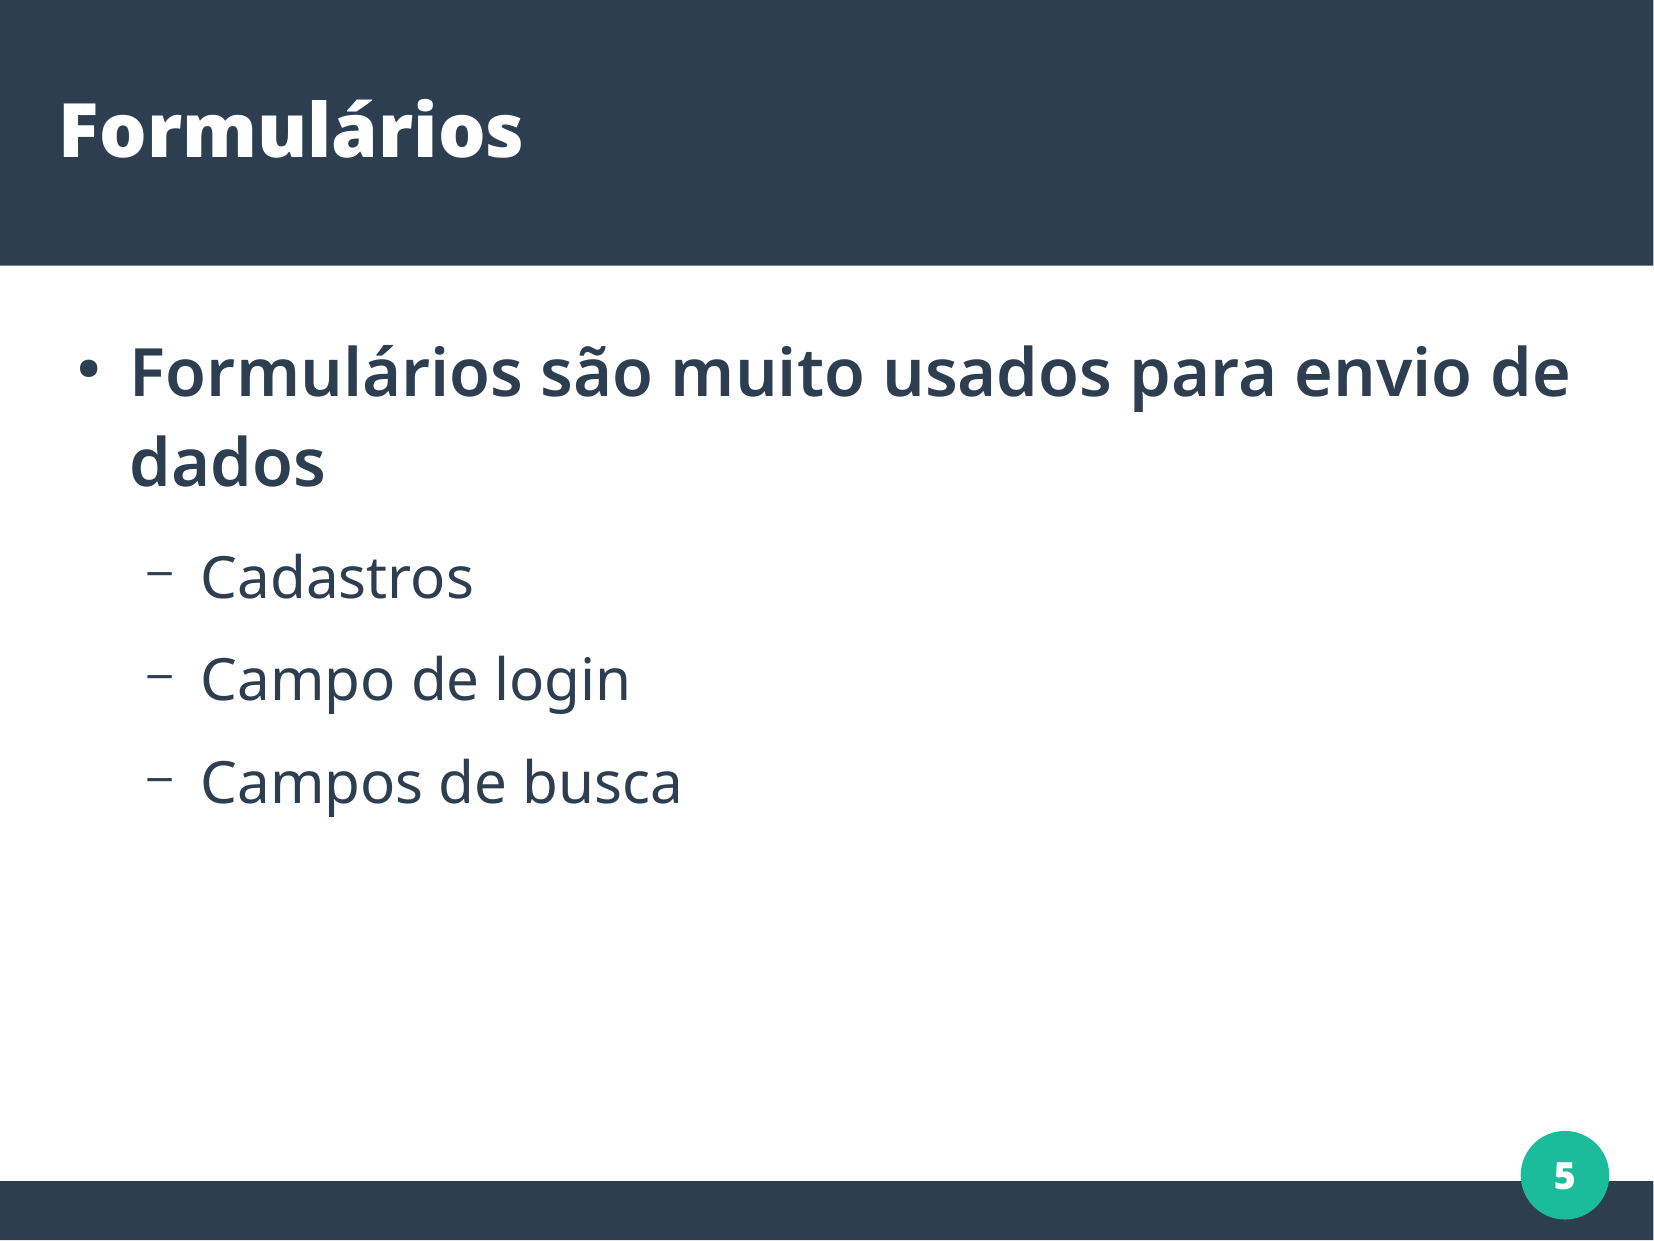

# Formulários
Formulários são muito usados para envio de dados
Cadastros
Campo de login
Campos de busca
5